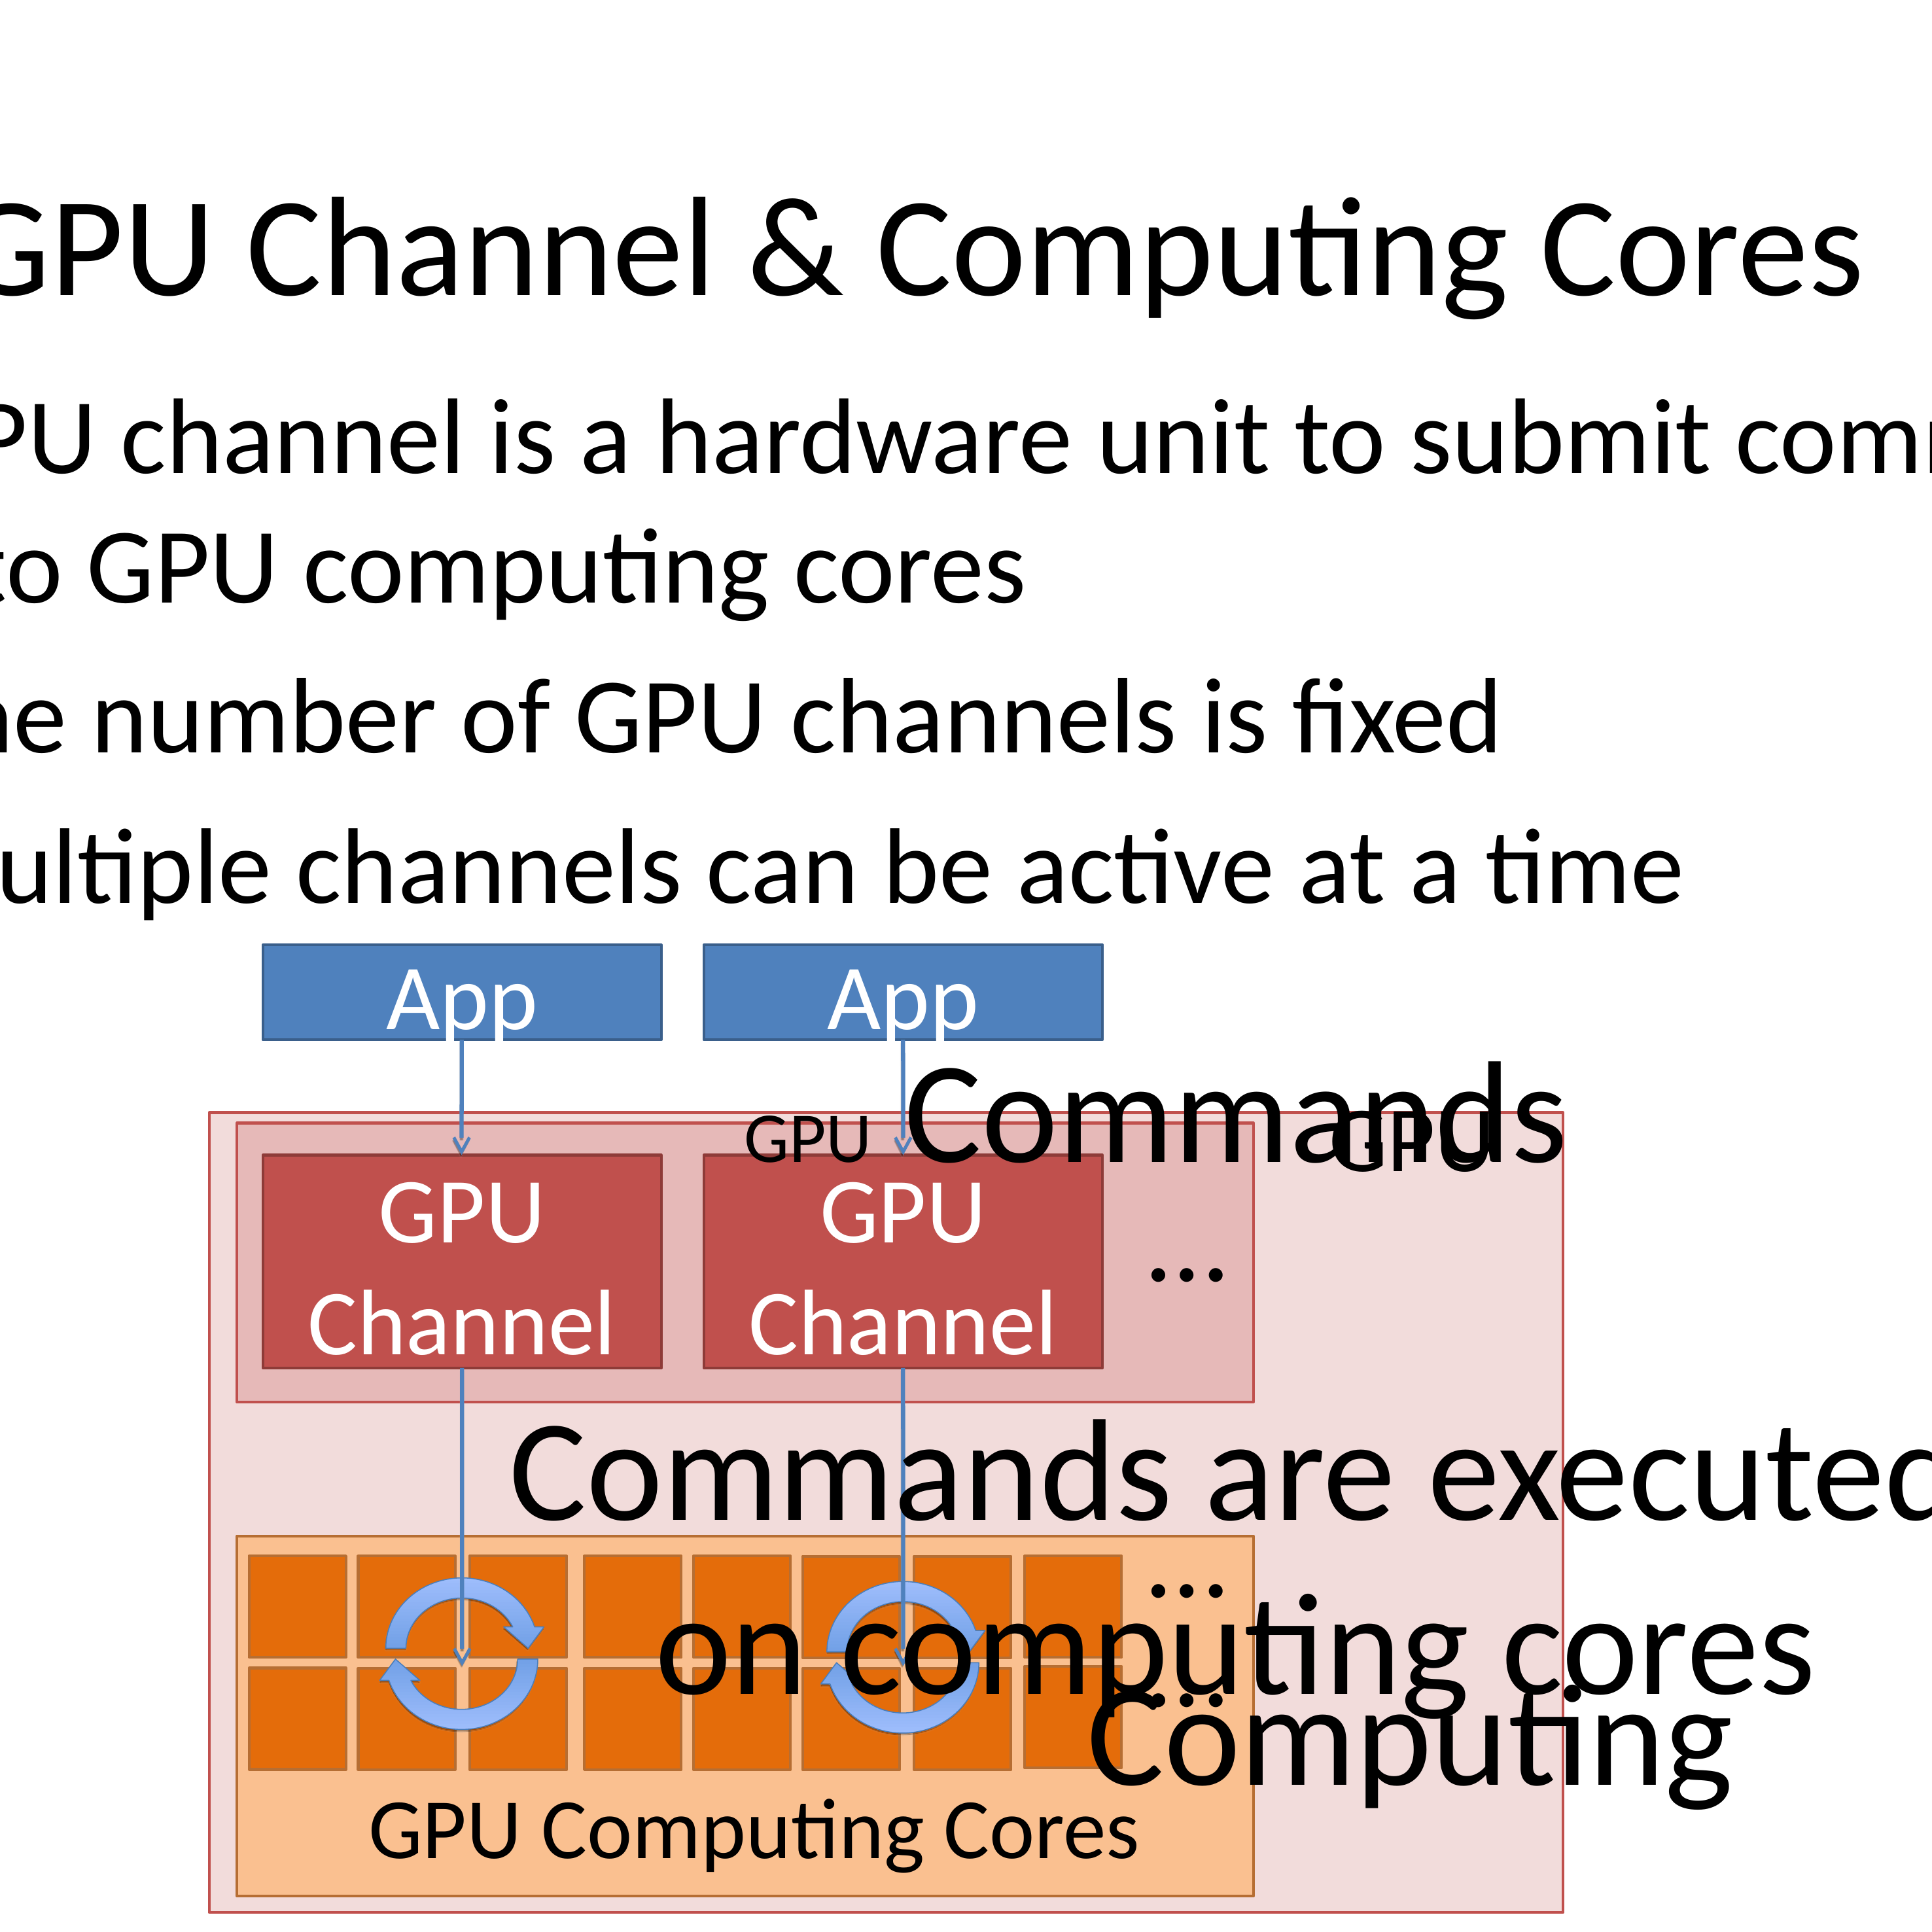

# GPU Channel & Computing Cores
GPU channel is a hardware unit to submit commands to GPU computing cores
The number of GPU channels is fixed
Multiple channels can be active at a time
App
App
GPU Commands
GPU
GPU
Channel
GPU
Channel
…
Commands are executed
on computing cores
…
…
GPU Computing Cores
Computing